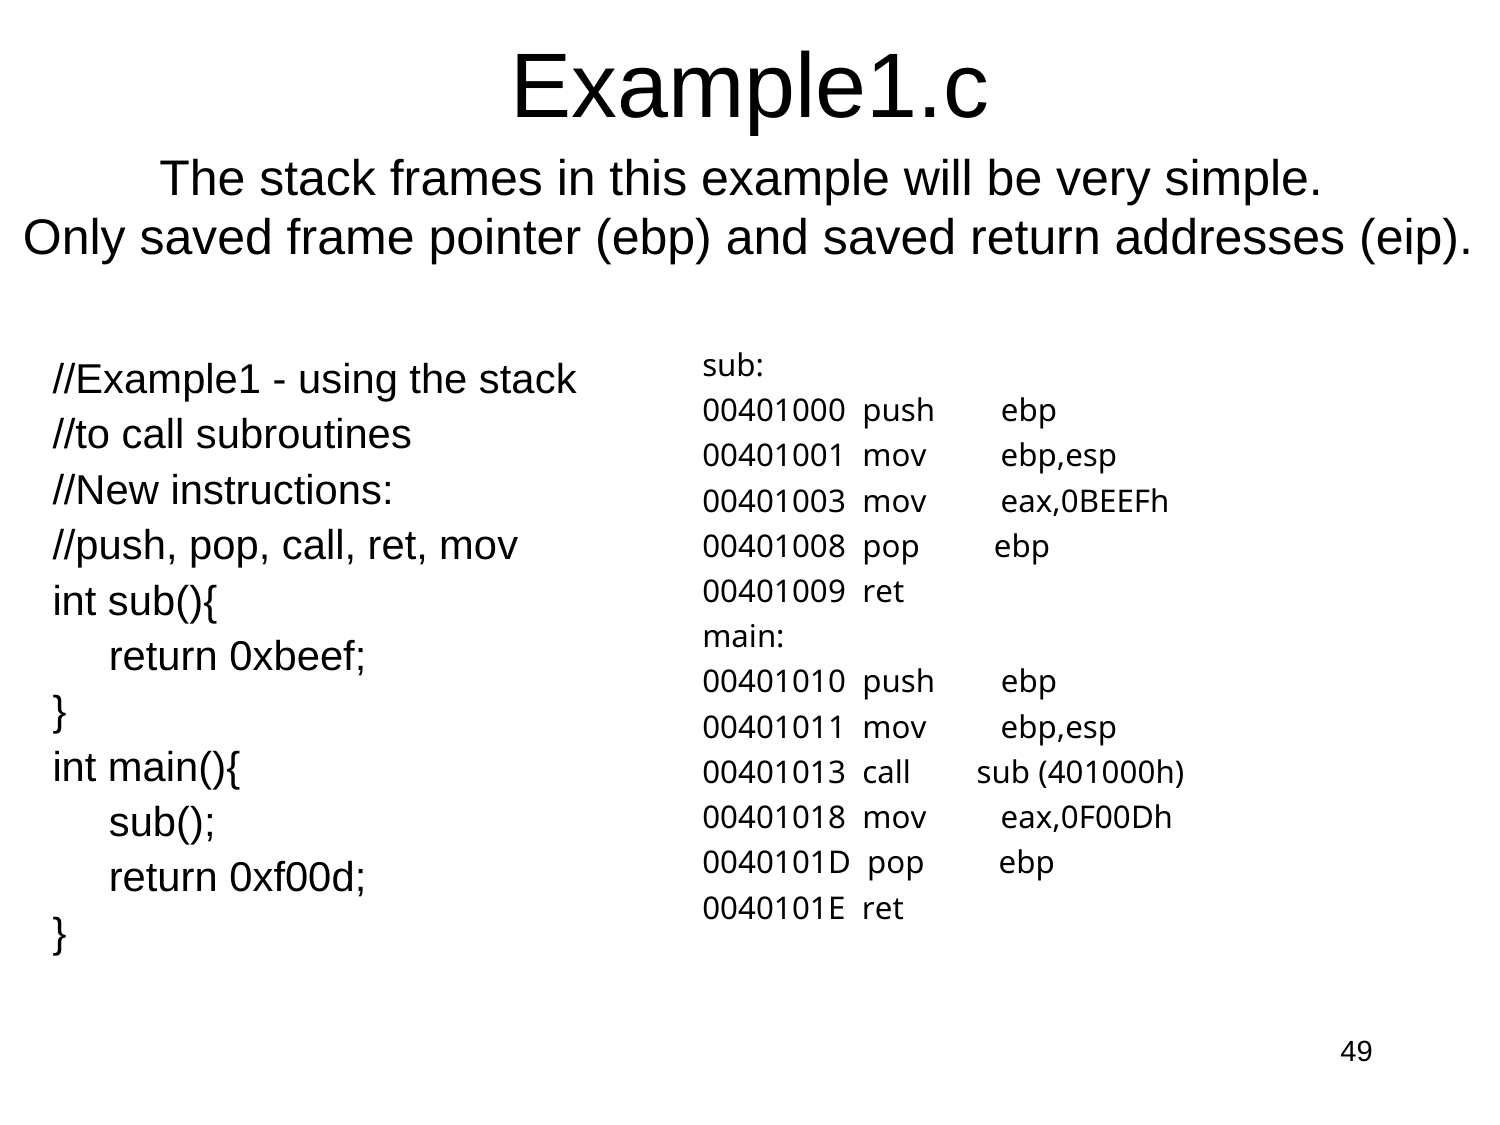

# Example1.c
The stack frames in this example will be very simple.
Only saved frame pointer (ebp) and saved return addresses (eip).
sub:
00401000 push ebp
00401001 mov ebp,esp
00401003 mov eax,0BEEFh
00401008 pop ebp
00401009 ret
main:
00401010 push ebp
00401011 mov ebp,esp
00401013 call sub (401000h)
00401018 mov eax,0F00Dh
0040101D pop ebp
0040101E ret
//Example1 - using the stack
//to call subroutines
//New instructions:
//push, pop, call, ret, mov
int sub(){
	return 0xbeef;
}
int main(){
	sub();
	return 0xf00d;
}